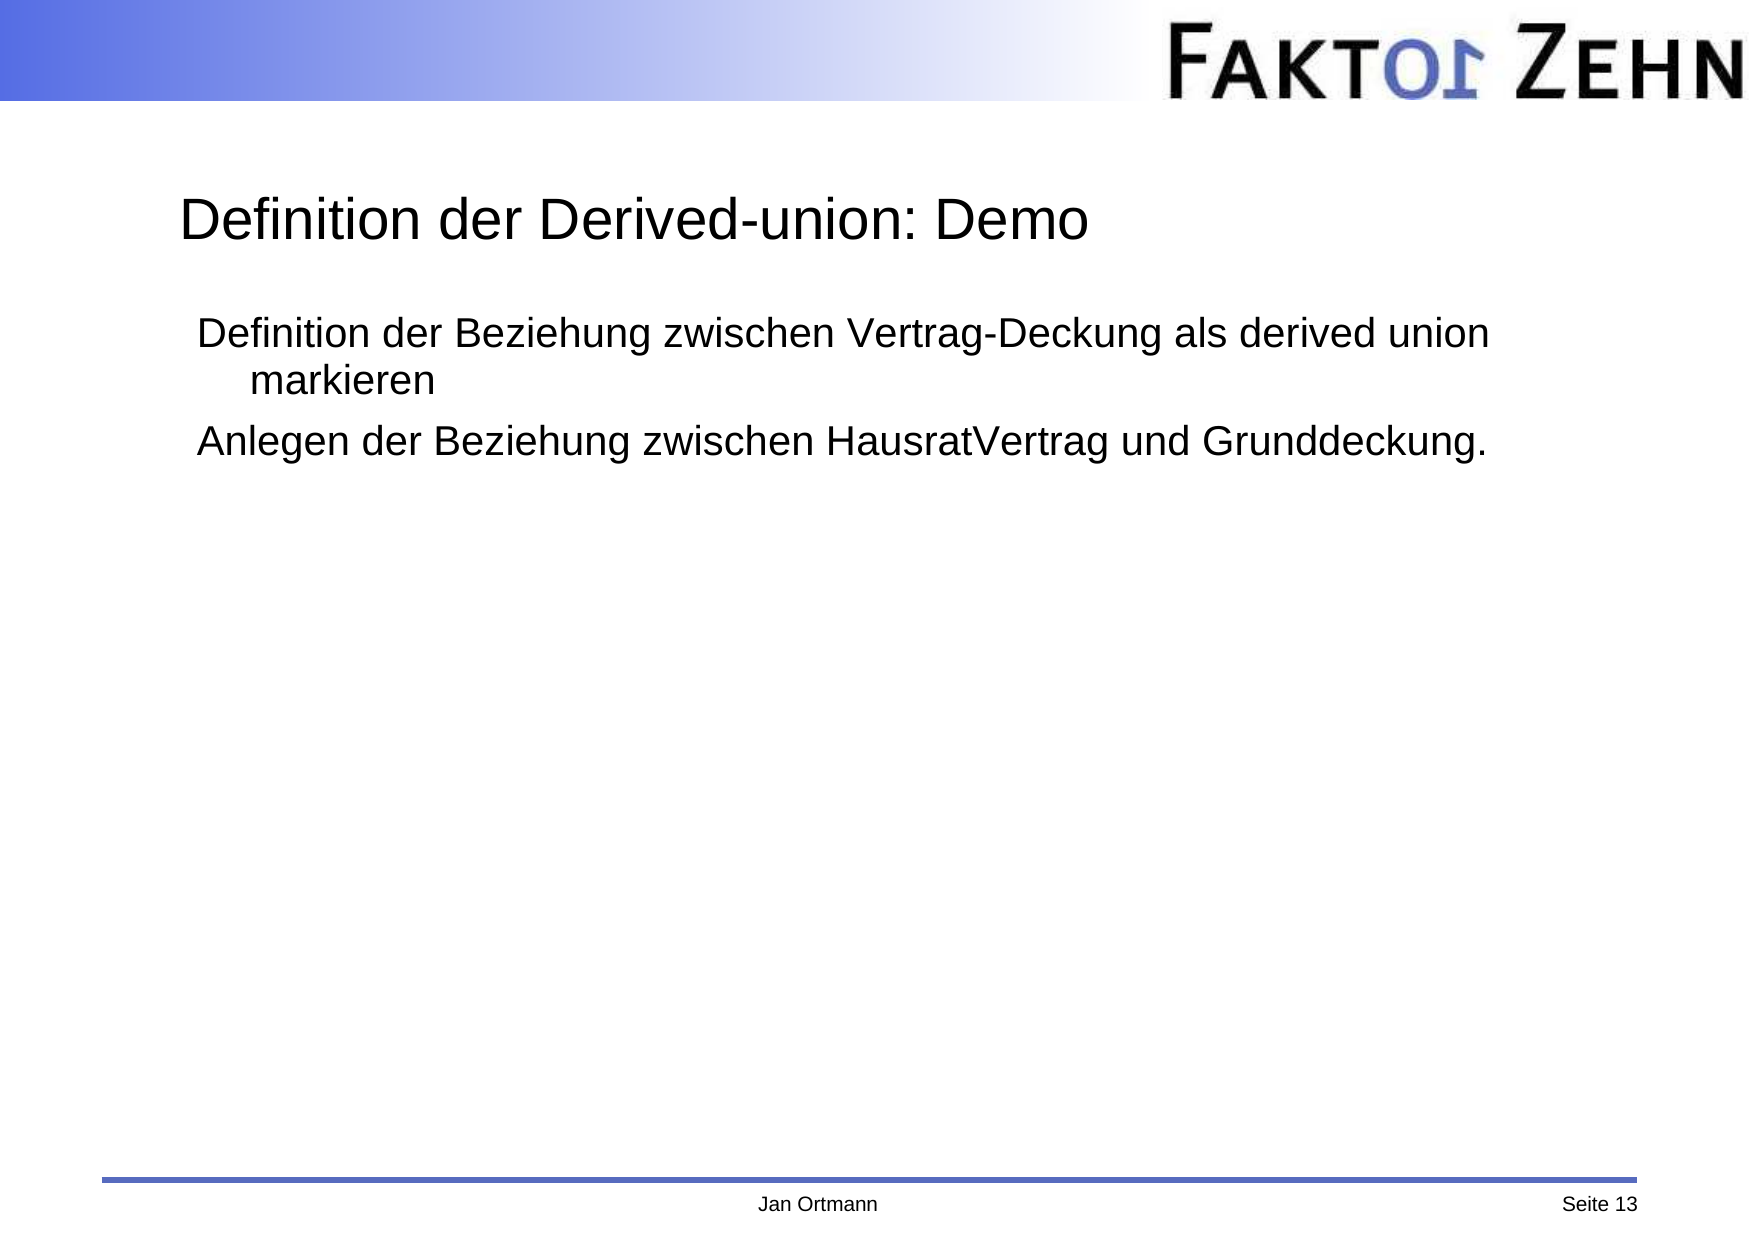

# Definition der Derived-union: Demo
Definition der Beziehung zwischen Vertrag-Deckung als derived union markieren
Anlegen der Beziehung zwischen HausratVertrag und Grunddeckung.